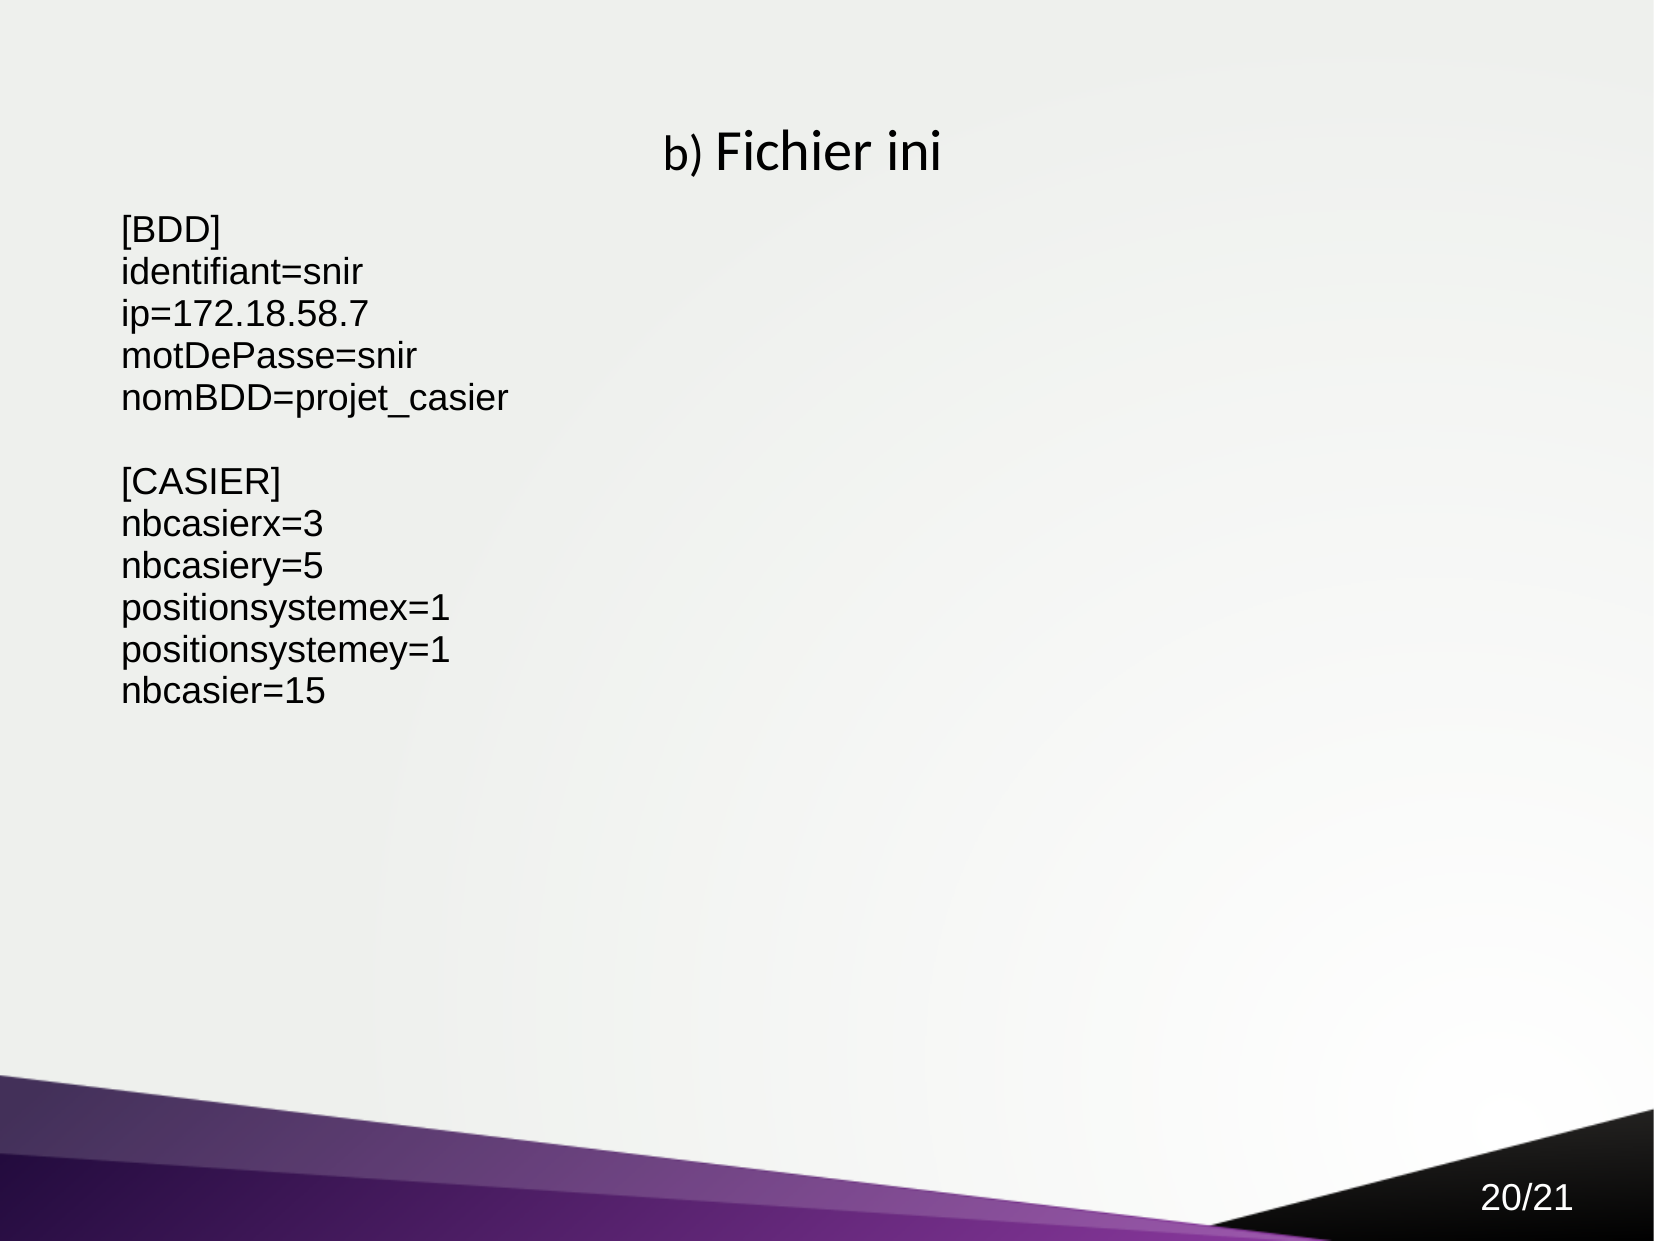

# b) Fichier ini
[BDD]
identifiant=snir
ip=172.18.58.7
motDePasse=snir
nomBDD=projet_casier
[CASIER]
nbcasierx=3
nbcasiery=5
positionsystemex=1
positionsystemey=1
nbcasier=15